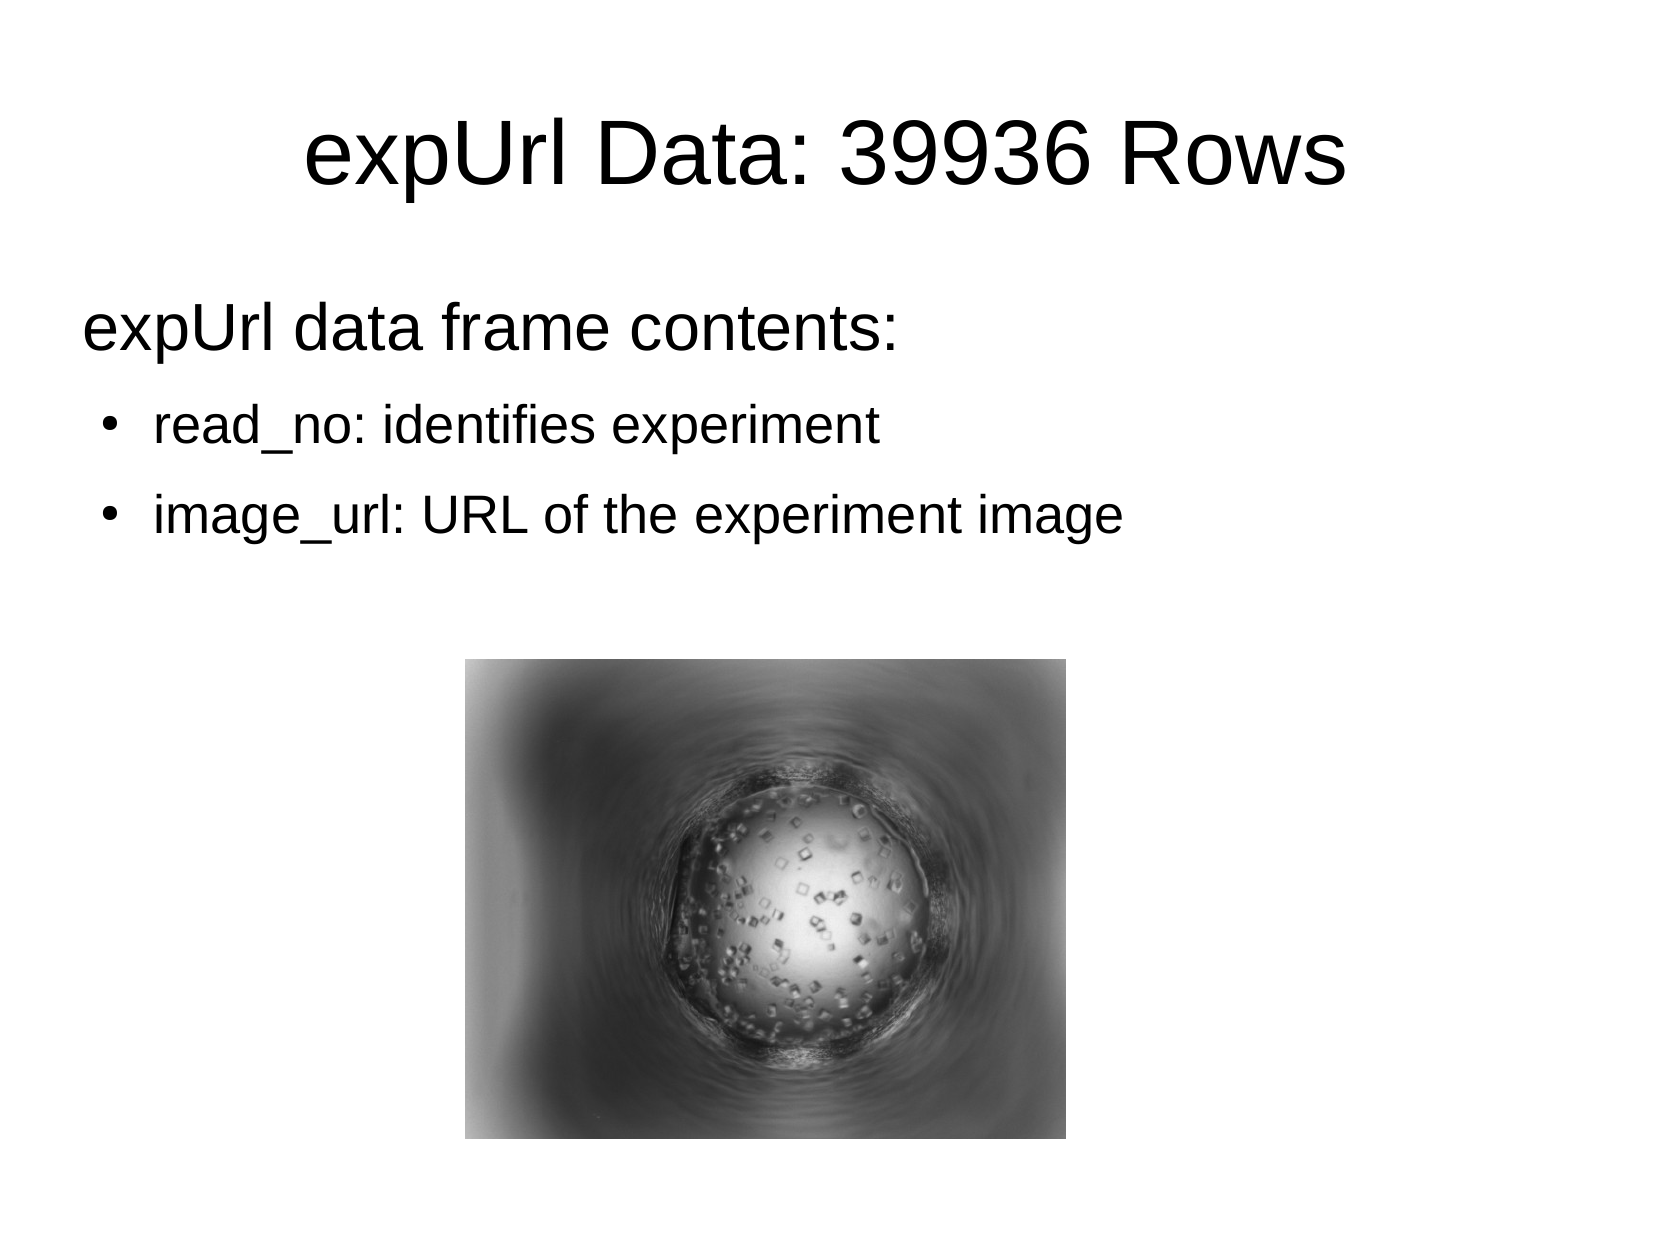

# expUrl Data: 39936 Rows
expUrl data frame contents:
read_no: identifies experiment
image_url: URL of the experiment image